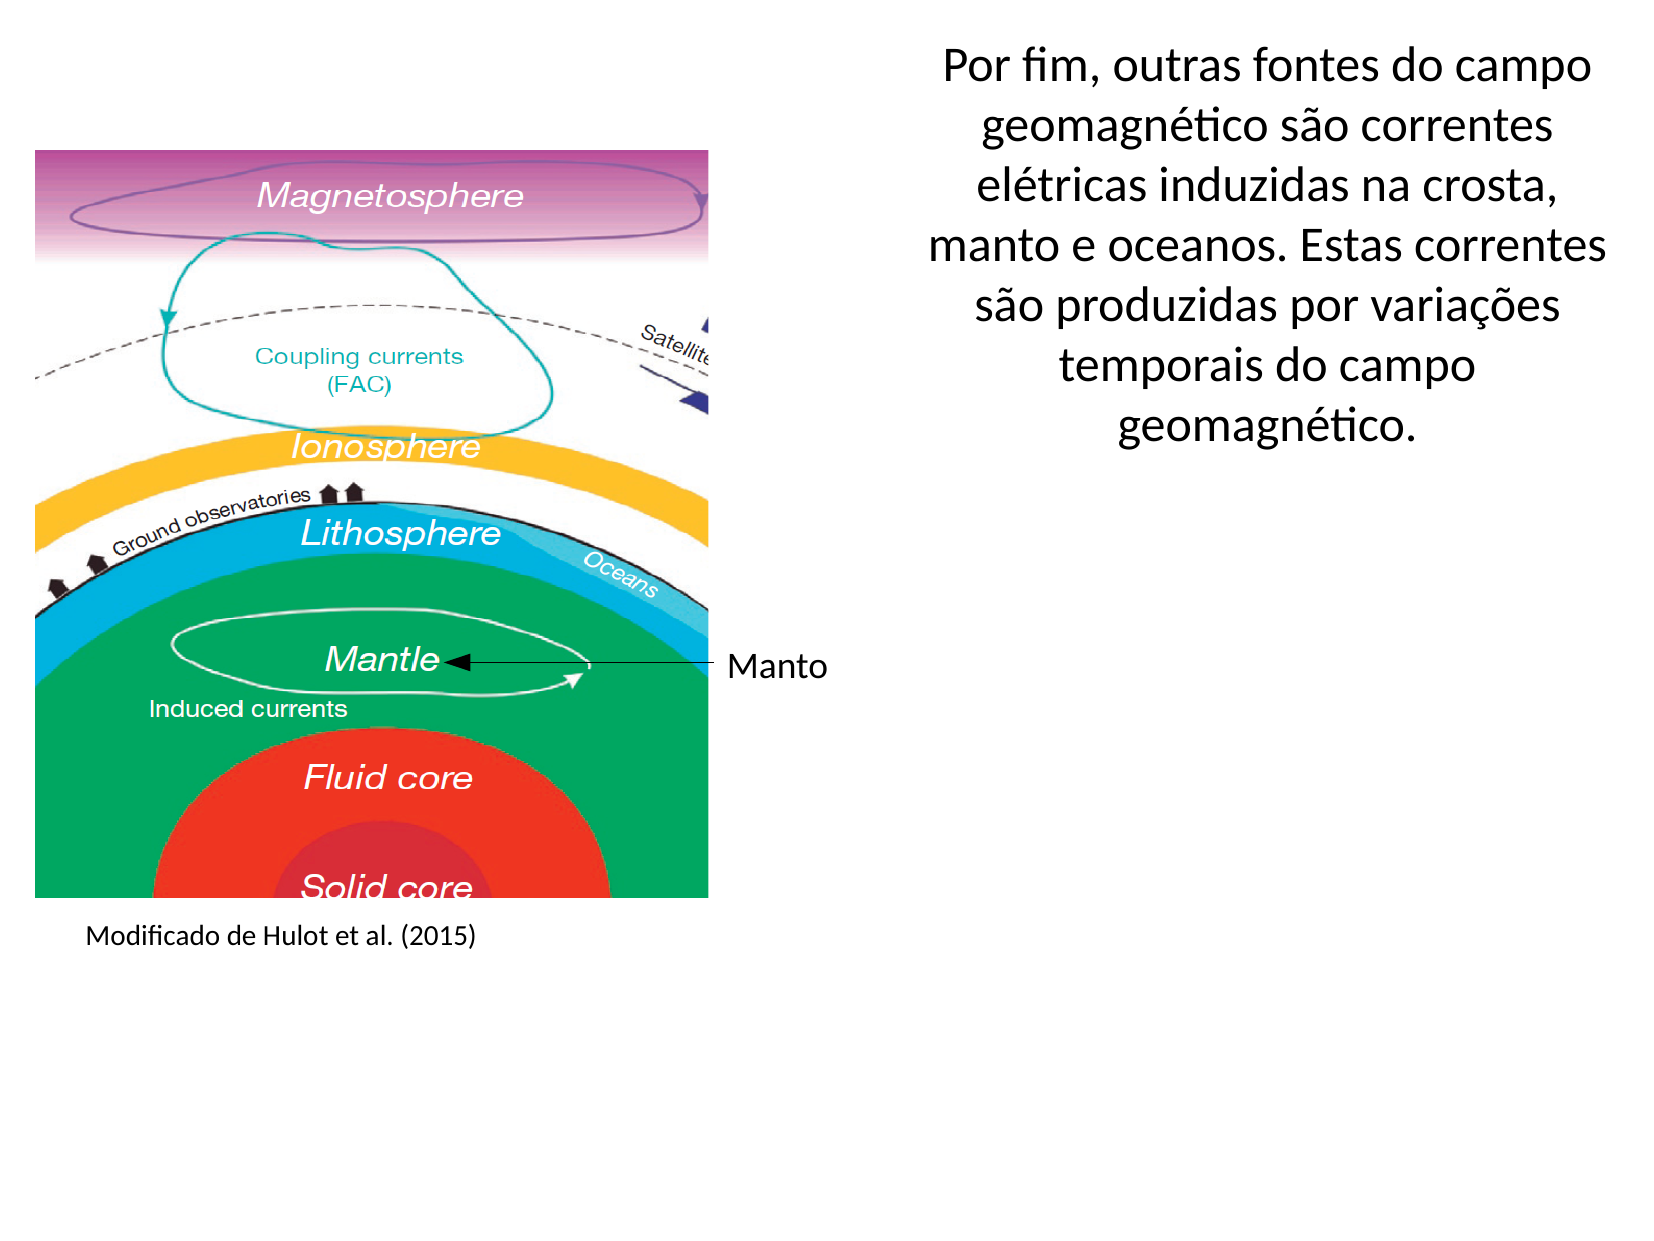

Por fim, outras fontes do campo geomagnético são correntes elétricas induzidas na crosta, manto e oceanos. Estas correntes são produzidas por variações temporais do campo geomagnético.
Manto
Modificado de Hulot et al. (2015)